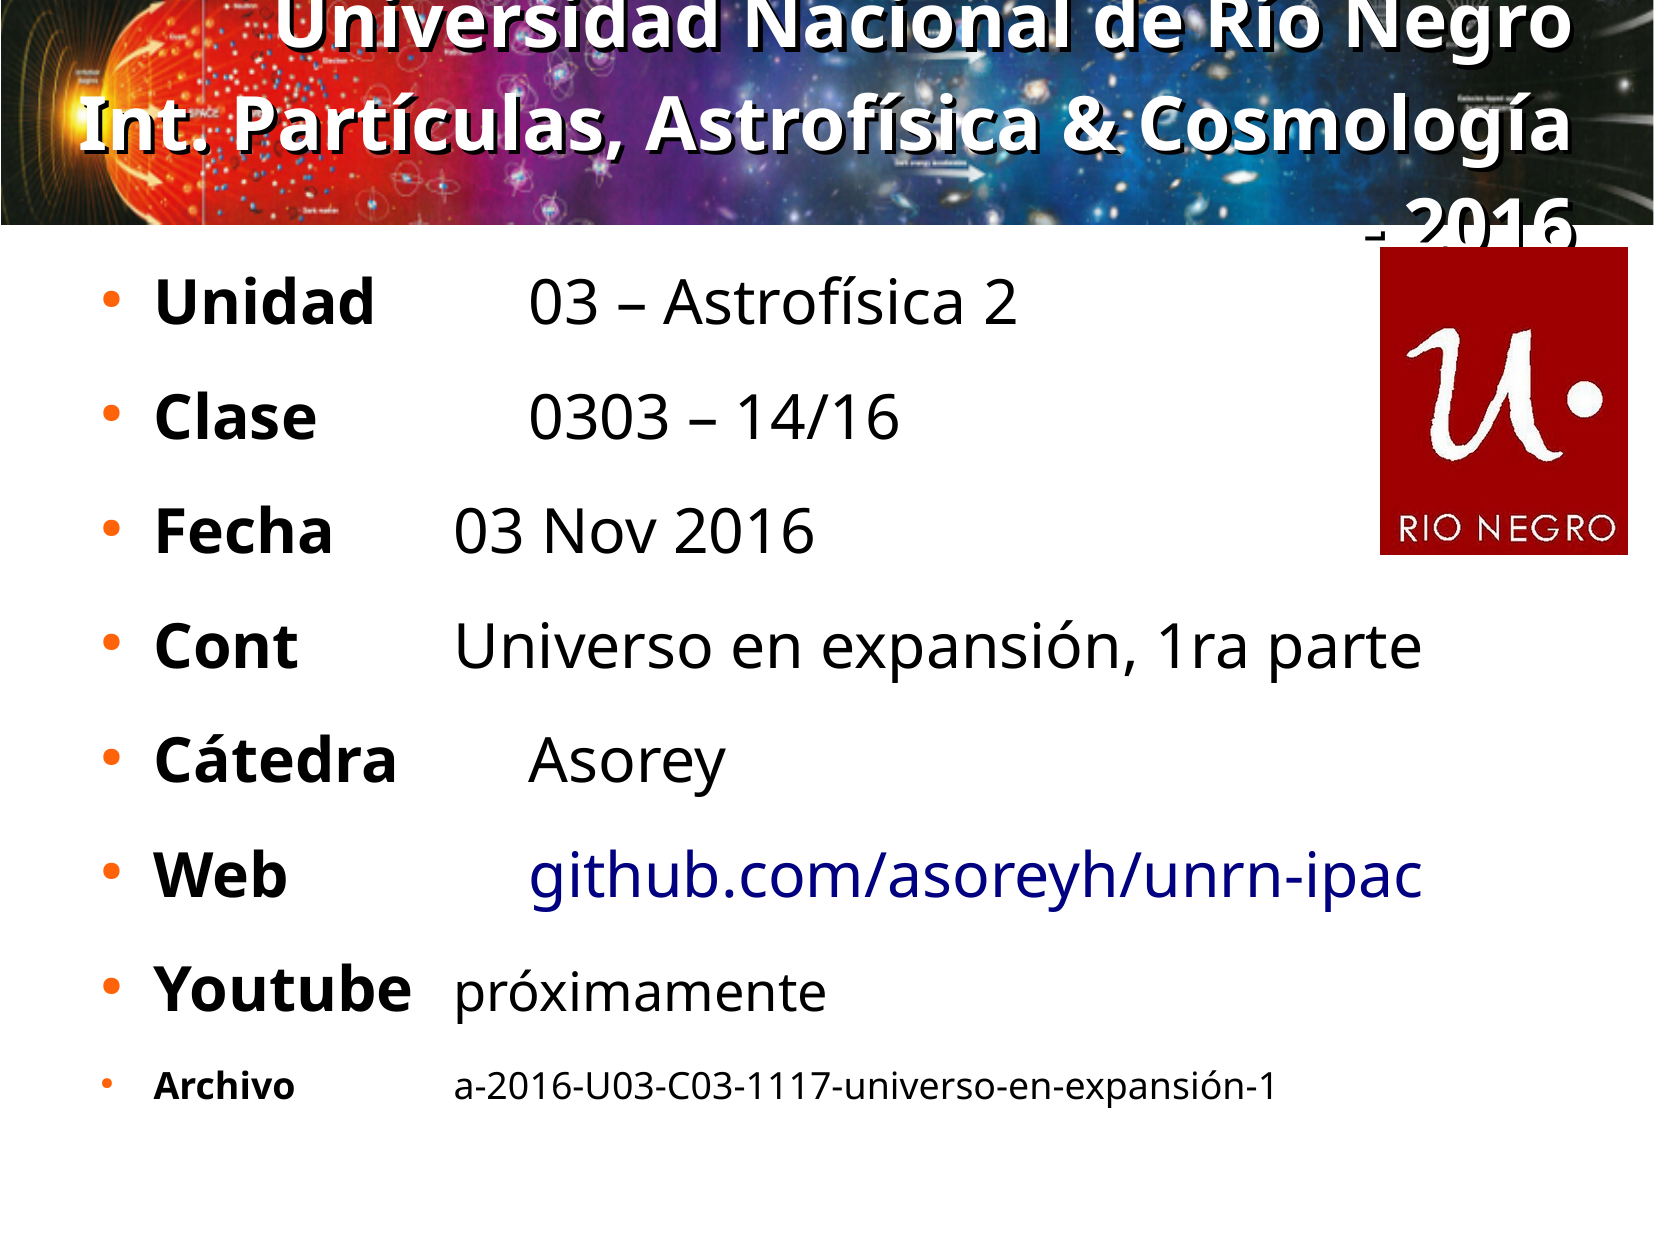

# Universidad Nacional de Río Negro Int. Partículas, Astrofísica & Cosmología - 2016
Unidad 		03 – Astrofísica 2
Clase			0303 – 14/16
Fecha		03 Nov 2016
Cont			Universo en expansión, 1ra parte
Cátedra		Asorey
Web 			github.com/asoreyh/unrn-ipac
Youtube 	próximamente
Archivo			a-2016-U03-C03-1117-universo-en-expansión-1